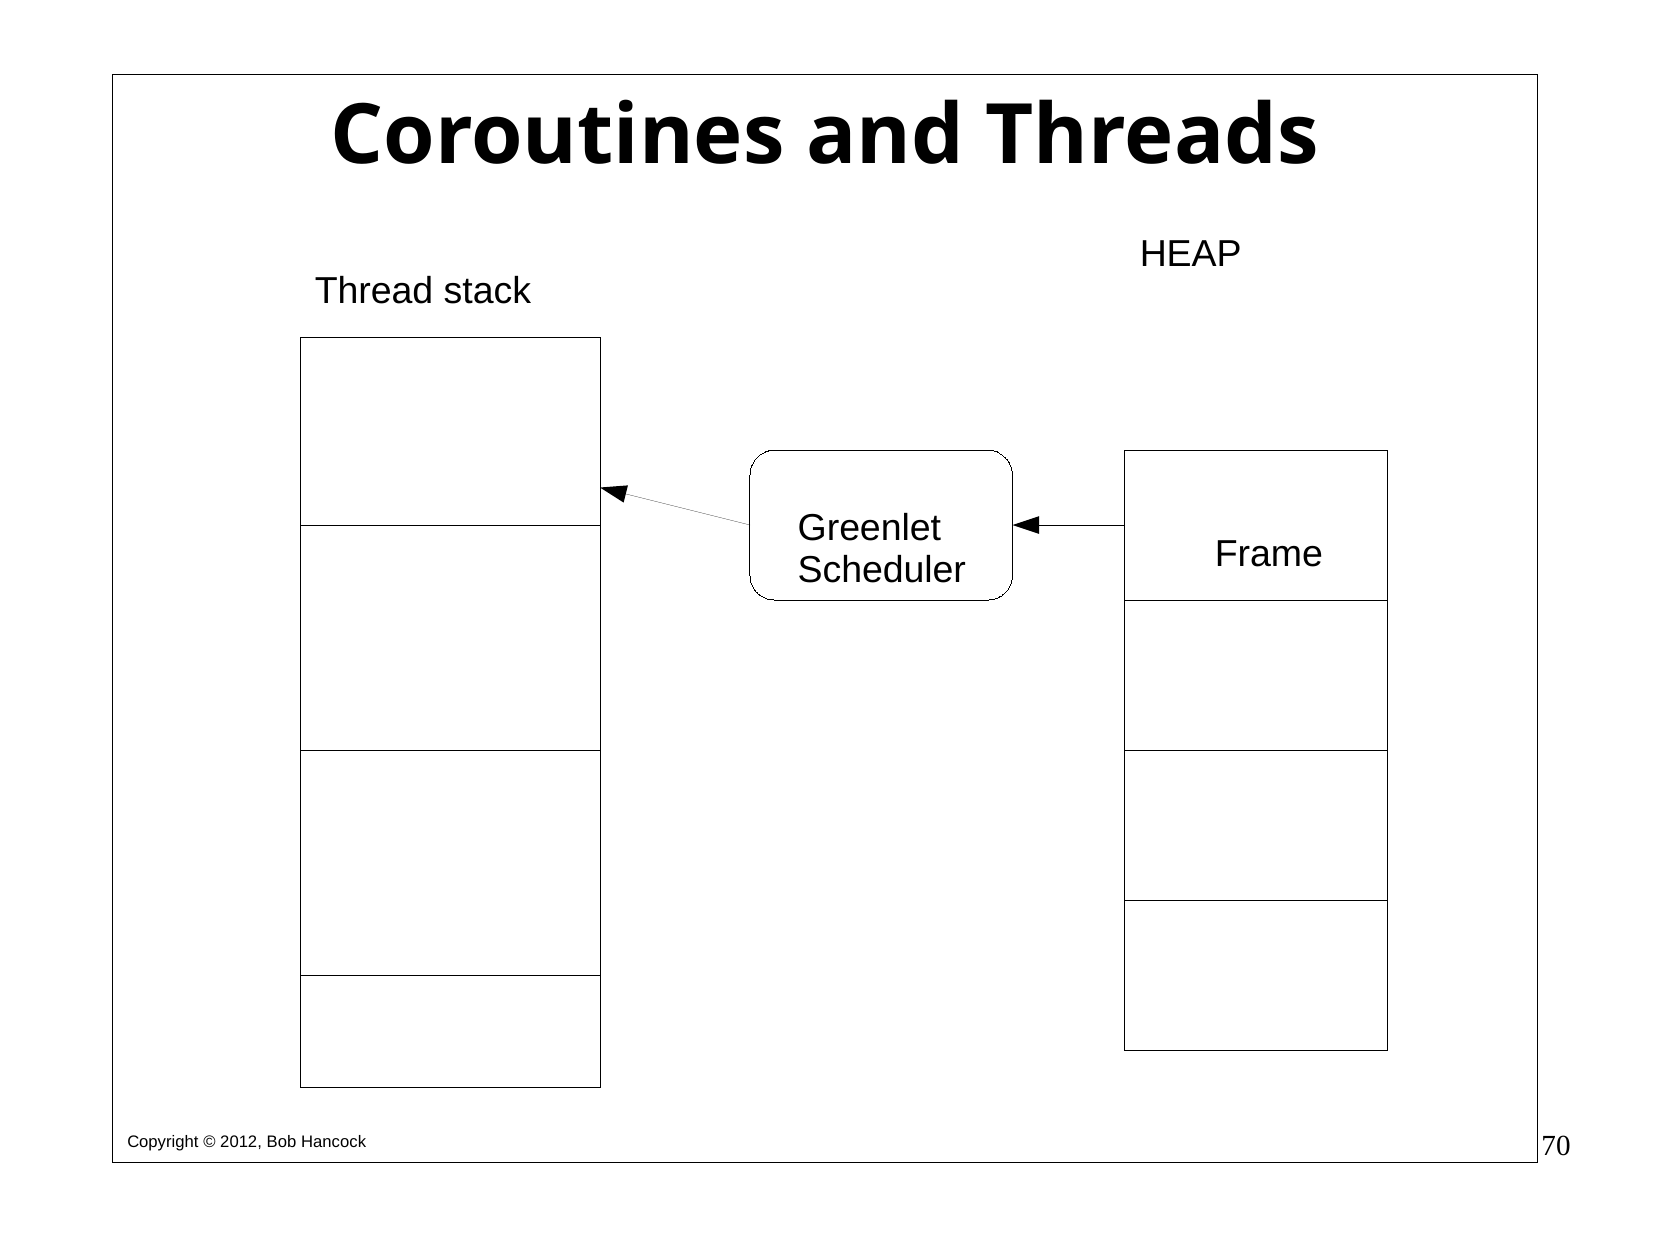

# Coroutines and Threads
HEAP
Thread stack
Greenlet
Scheduler
Frame
Copyright © 2012, Bob Hancock
70